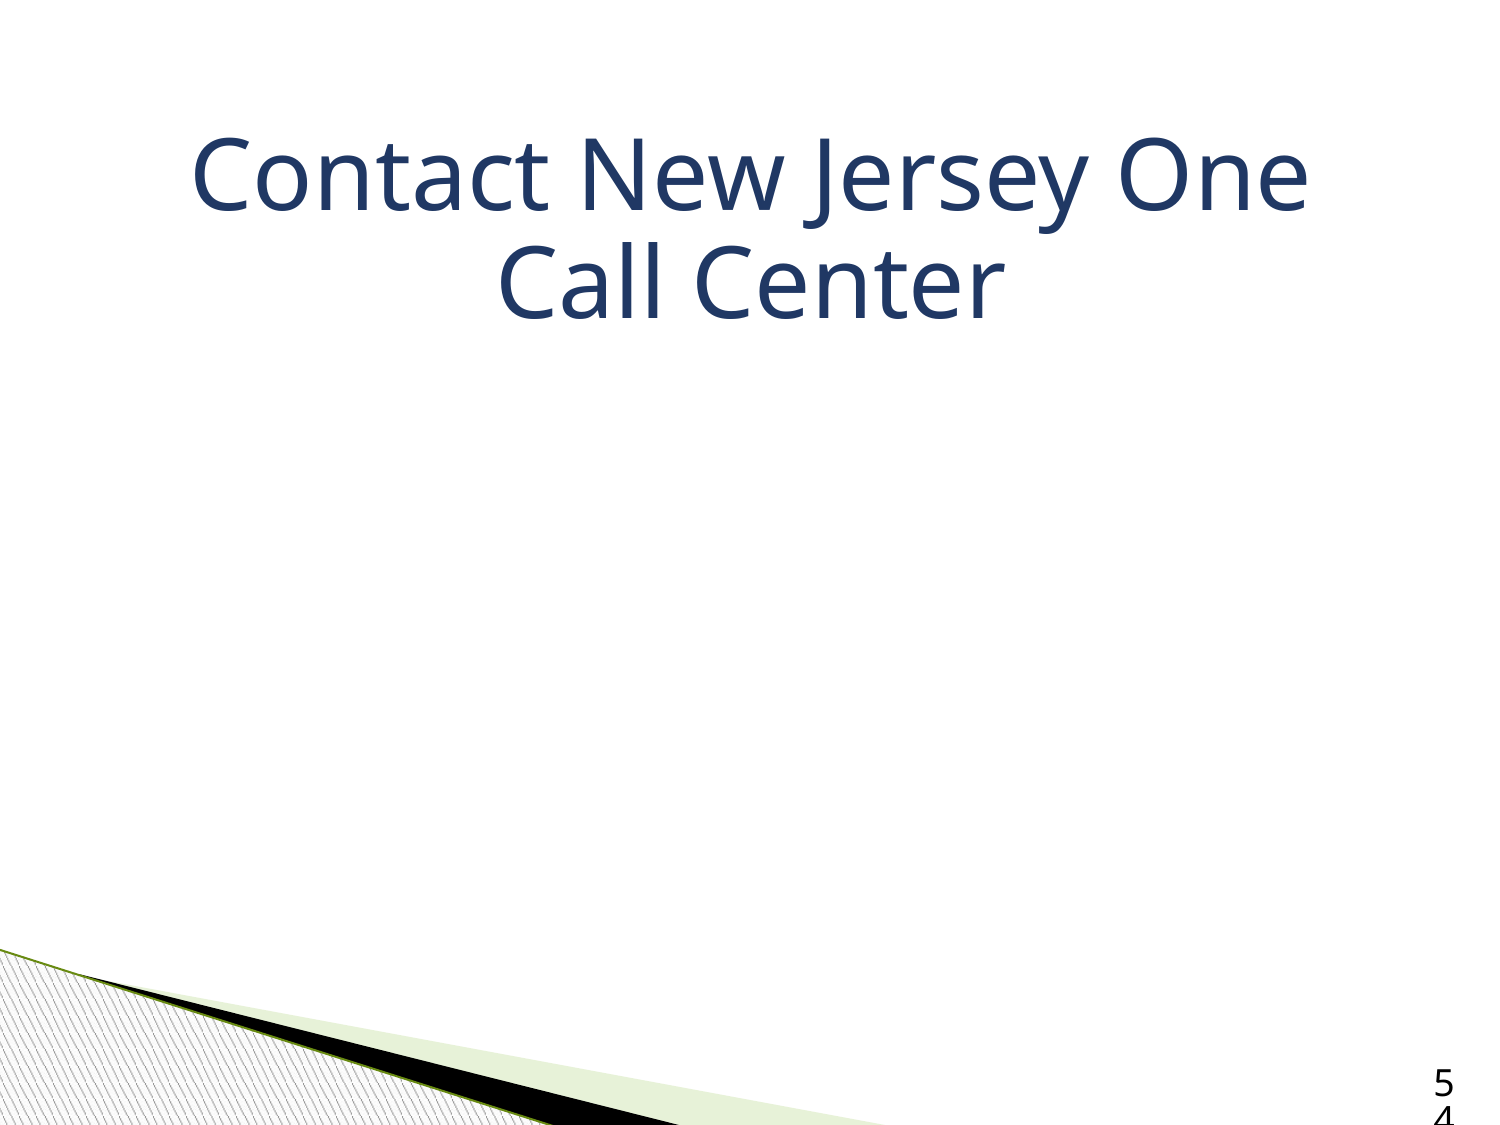

Contact New Jersey One Call Center
New Jersey One Call Center
1 Corporate Place South, Suite 150
Piscataway, NJ 08854
www.nj1-call.org
Admin Office: 732.394.3000
Admin Fax: 732.394.3007
Markout Toll Free: 811 or 800.272.1000
Email: newjersey@occinc.com